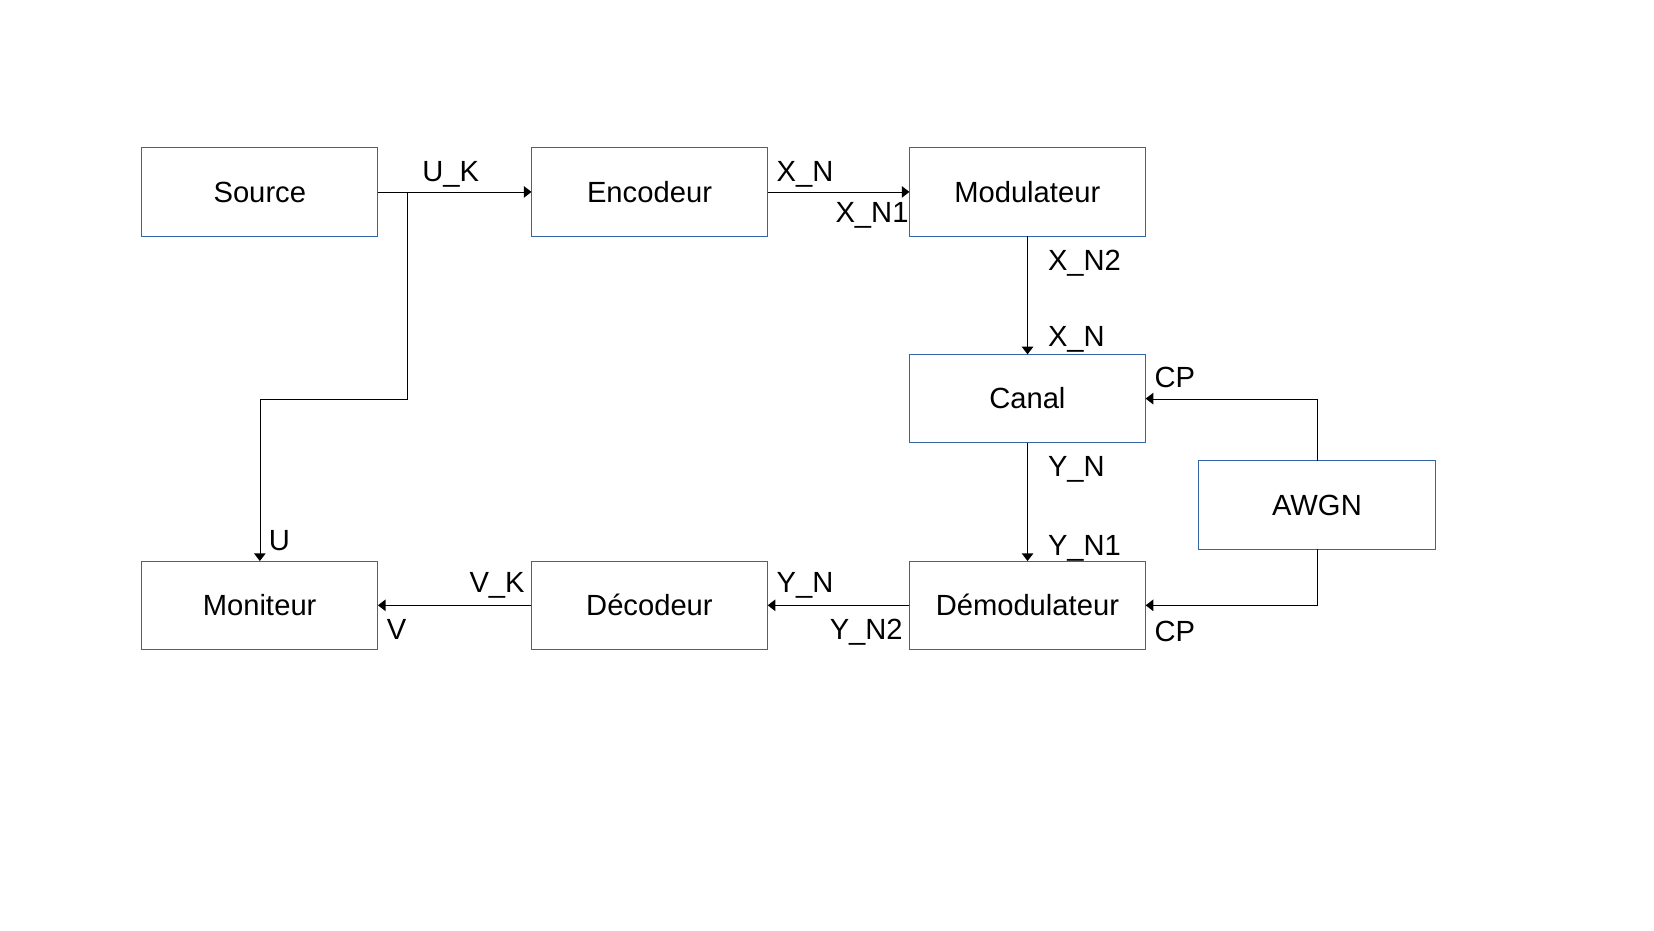

Source
U_K
Encodeur
X_N
Modulateur
X_N1
X_N2
X_N
CP
Canal
Y_N
AWGN
U
Y_N1
Y_N
V_K
Moniteur
Décodeur
Démodulateur
Y_N2
V
CP